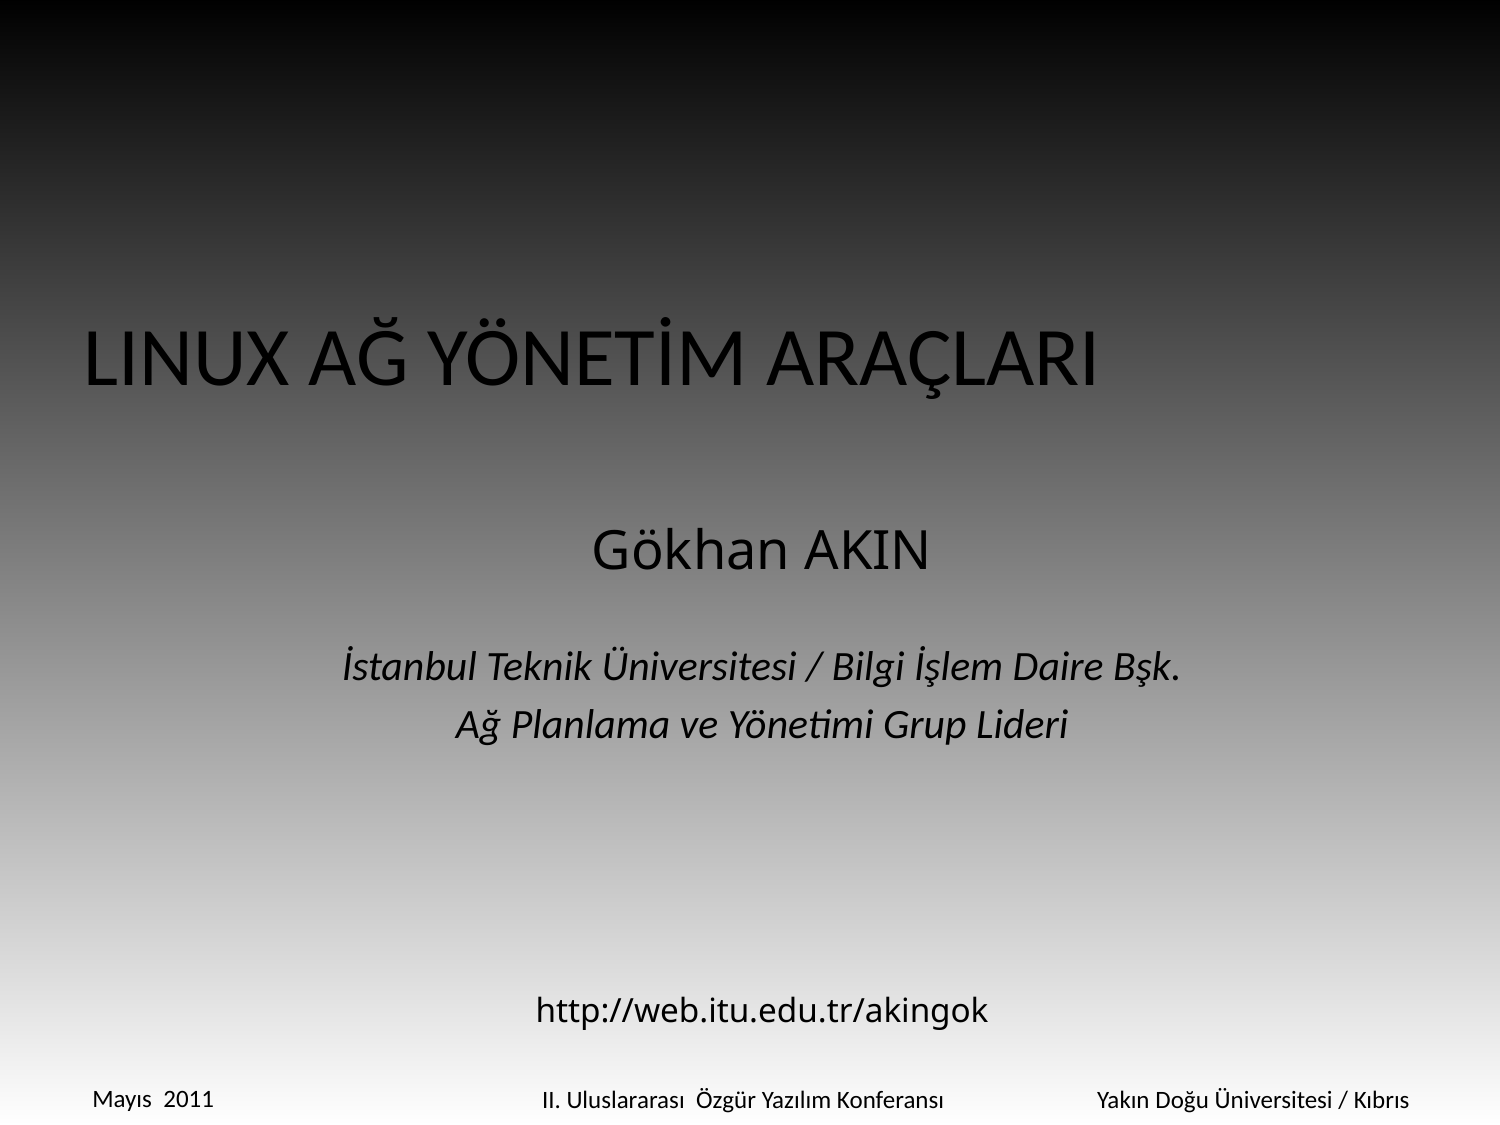

LINUX AĞ YÖNETİM ARAÇLARI
Gökhan AKIN
İstanbul Teknik Üniversitesi / Bilgi İşlem Daire Bşk.
Ağ Planlama ve Yönetimi Grup Lideri
http://web.itu.edu.tr/akingok